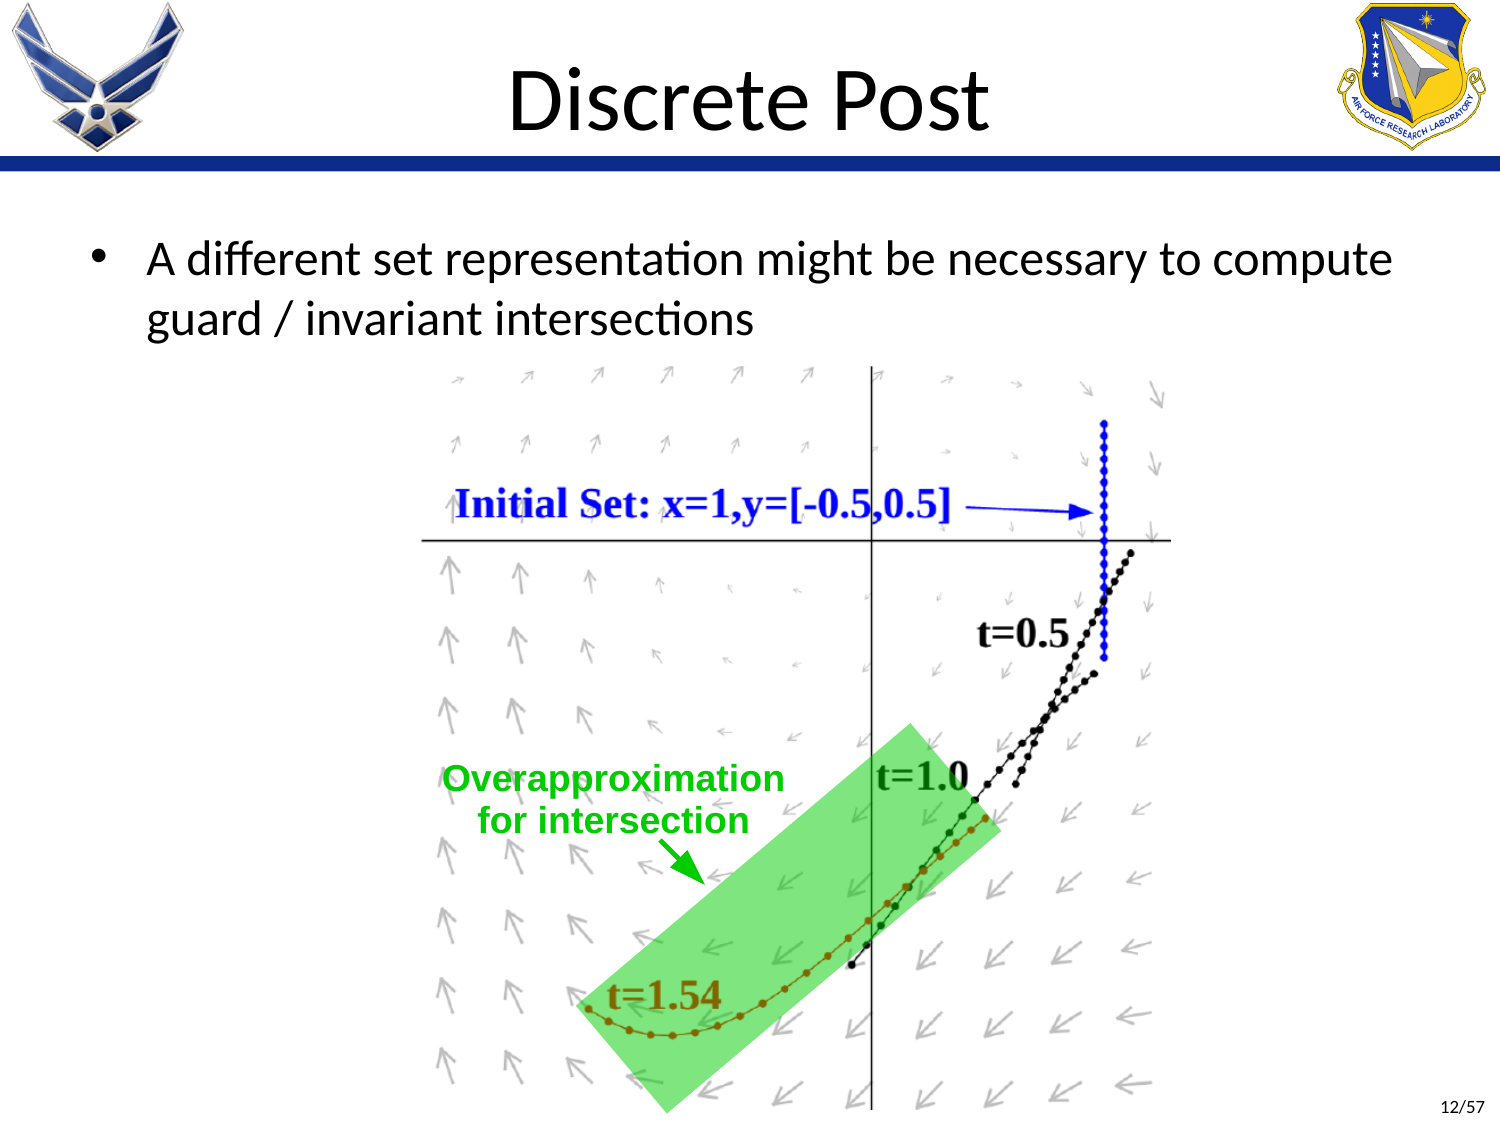

# Discrete Post
A different set representation might be necessary to compute guard / invariant intersections
Overapproximation
for intersection